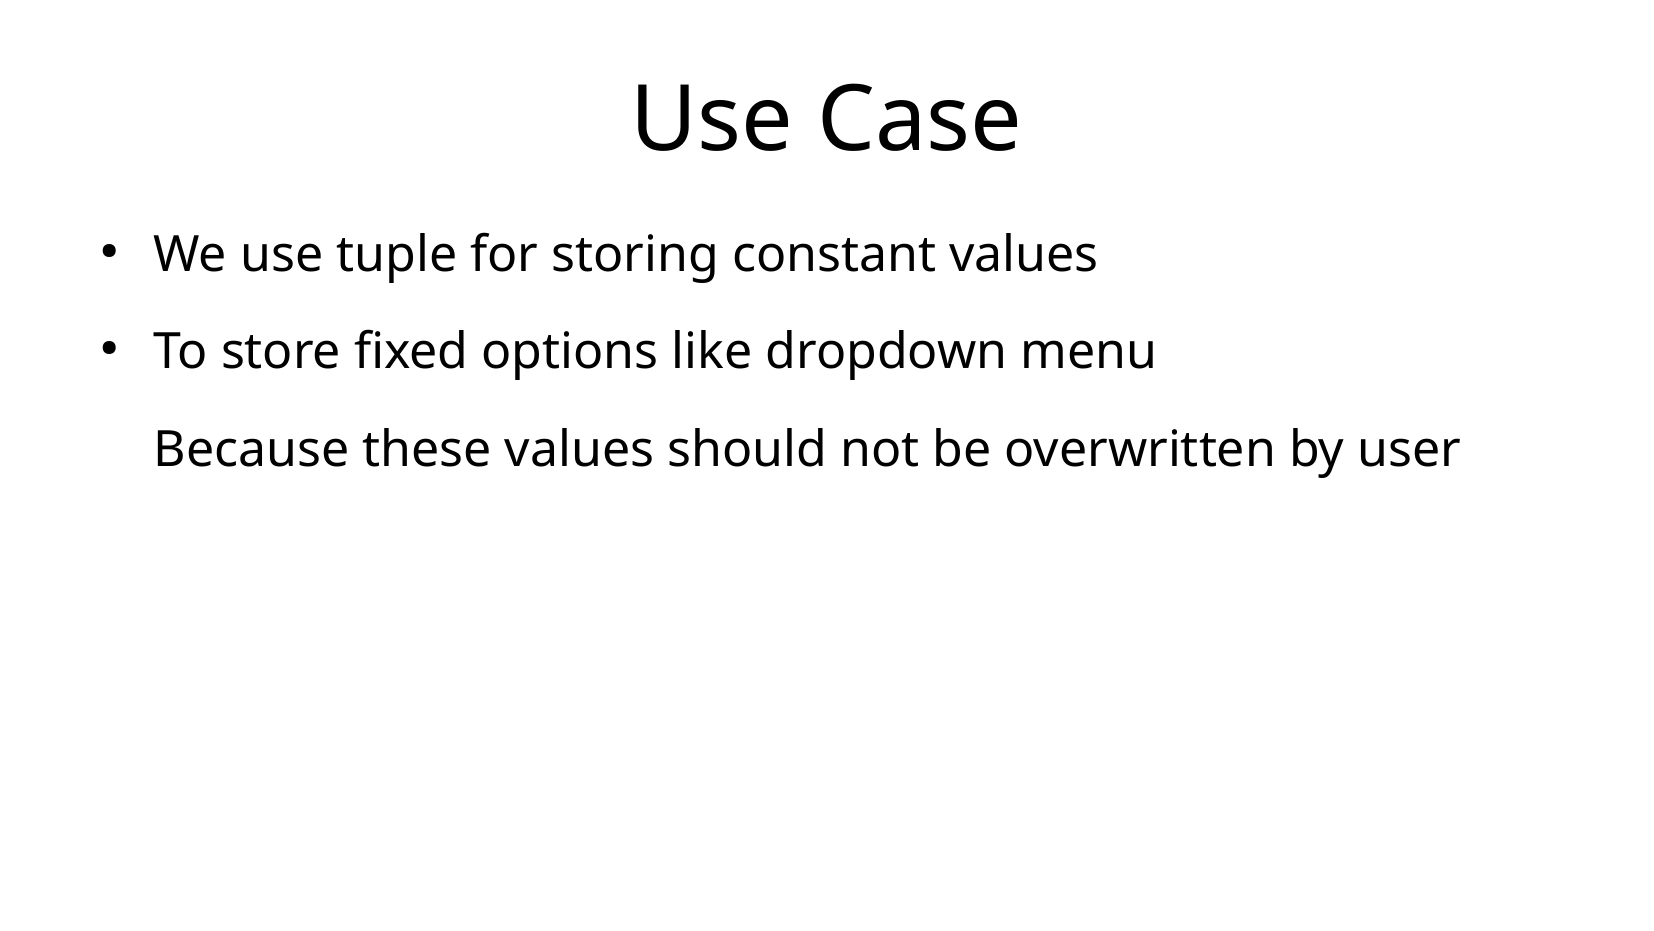

# Use Case
We use tuple for storing constant values
To store fixed options like dropdown menu
Because these values should not be overwritten by user